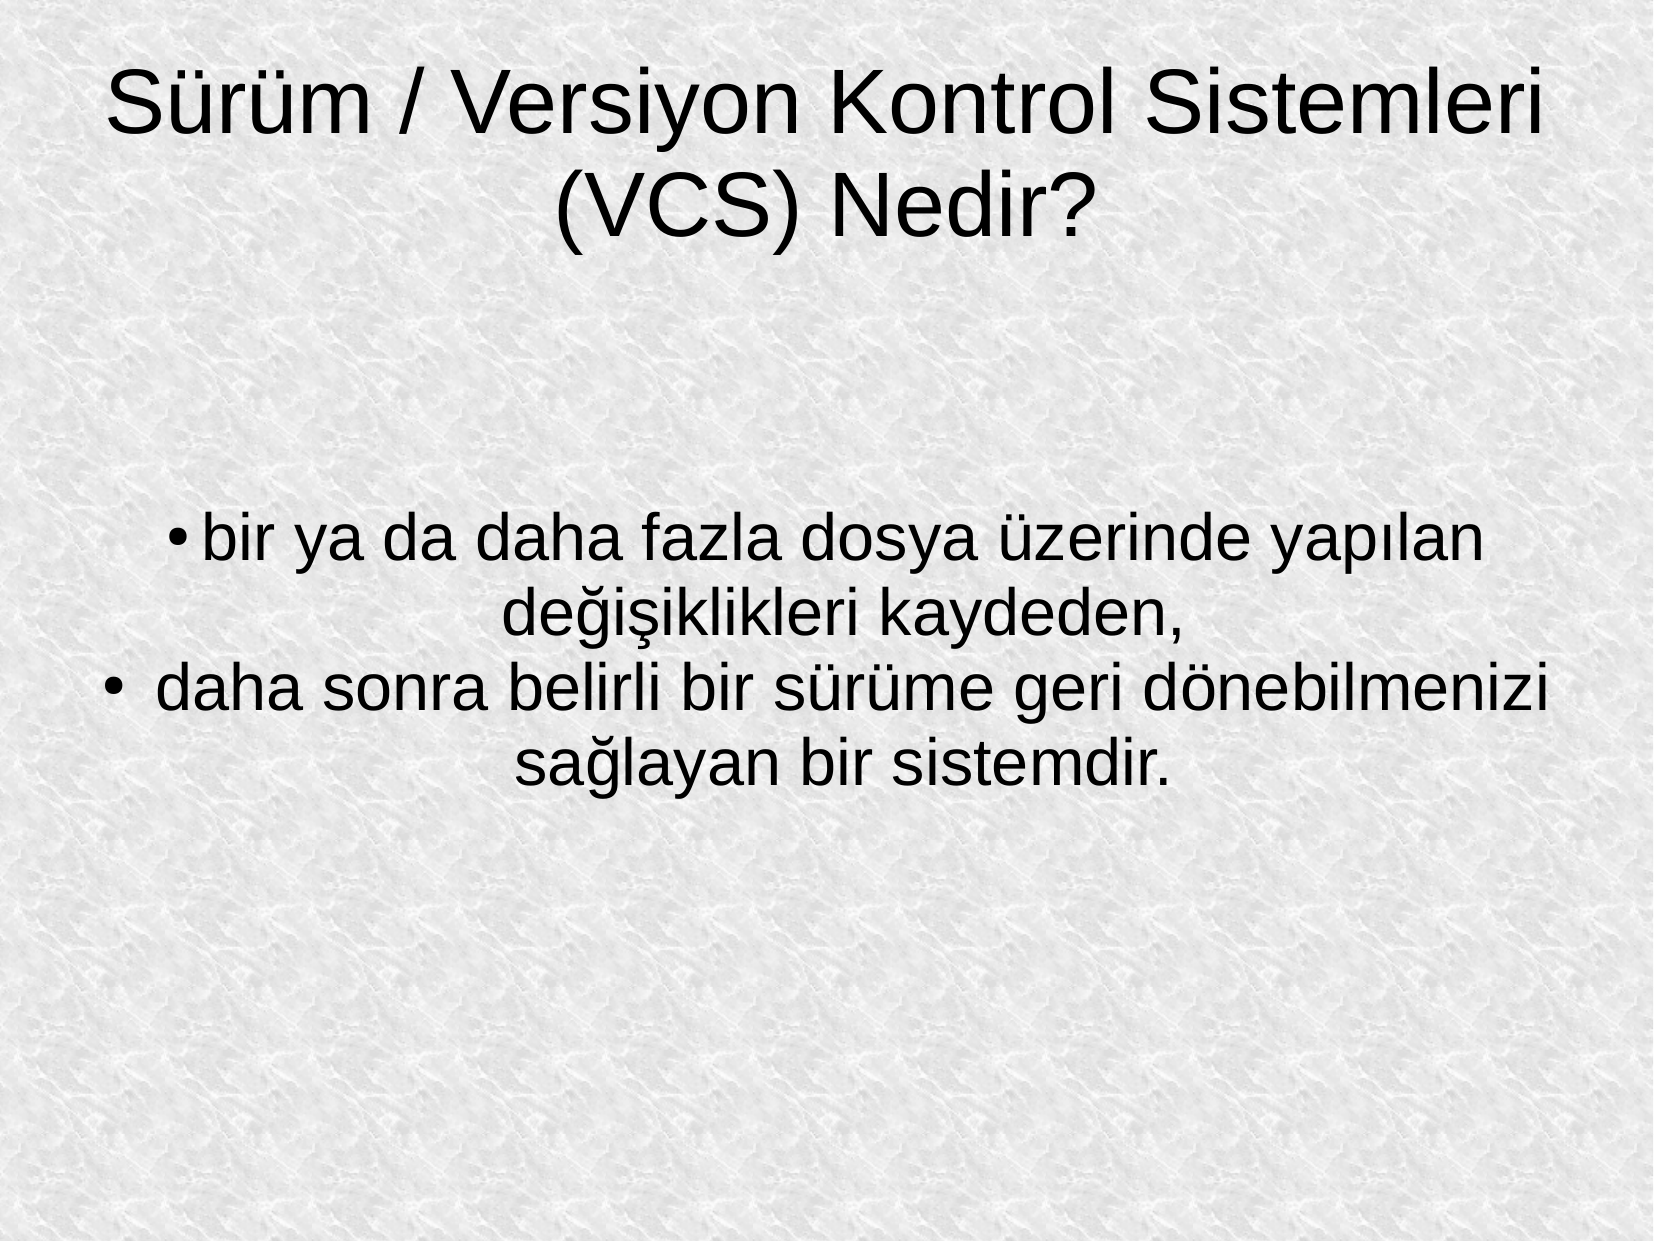

# Sürüm / Versiyon Kontrol Sistemleri (VCS) Nedir?
bir ya da daha fazla dosya üzerinde yapılan değişiklikleri kaydeden,
 daha sonra belirli bir sürüme geri dönebilmenizi sağlayan bir sistemdir.